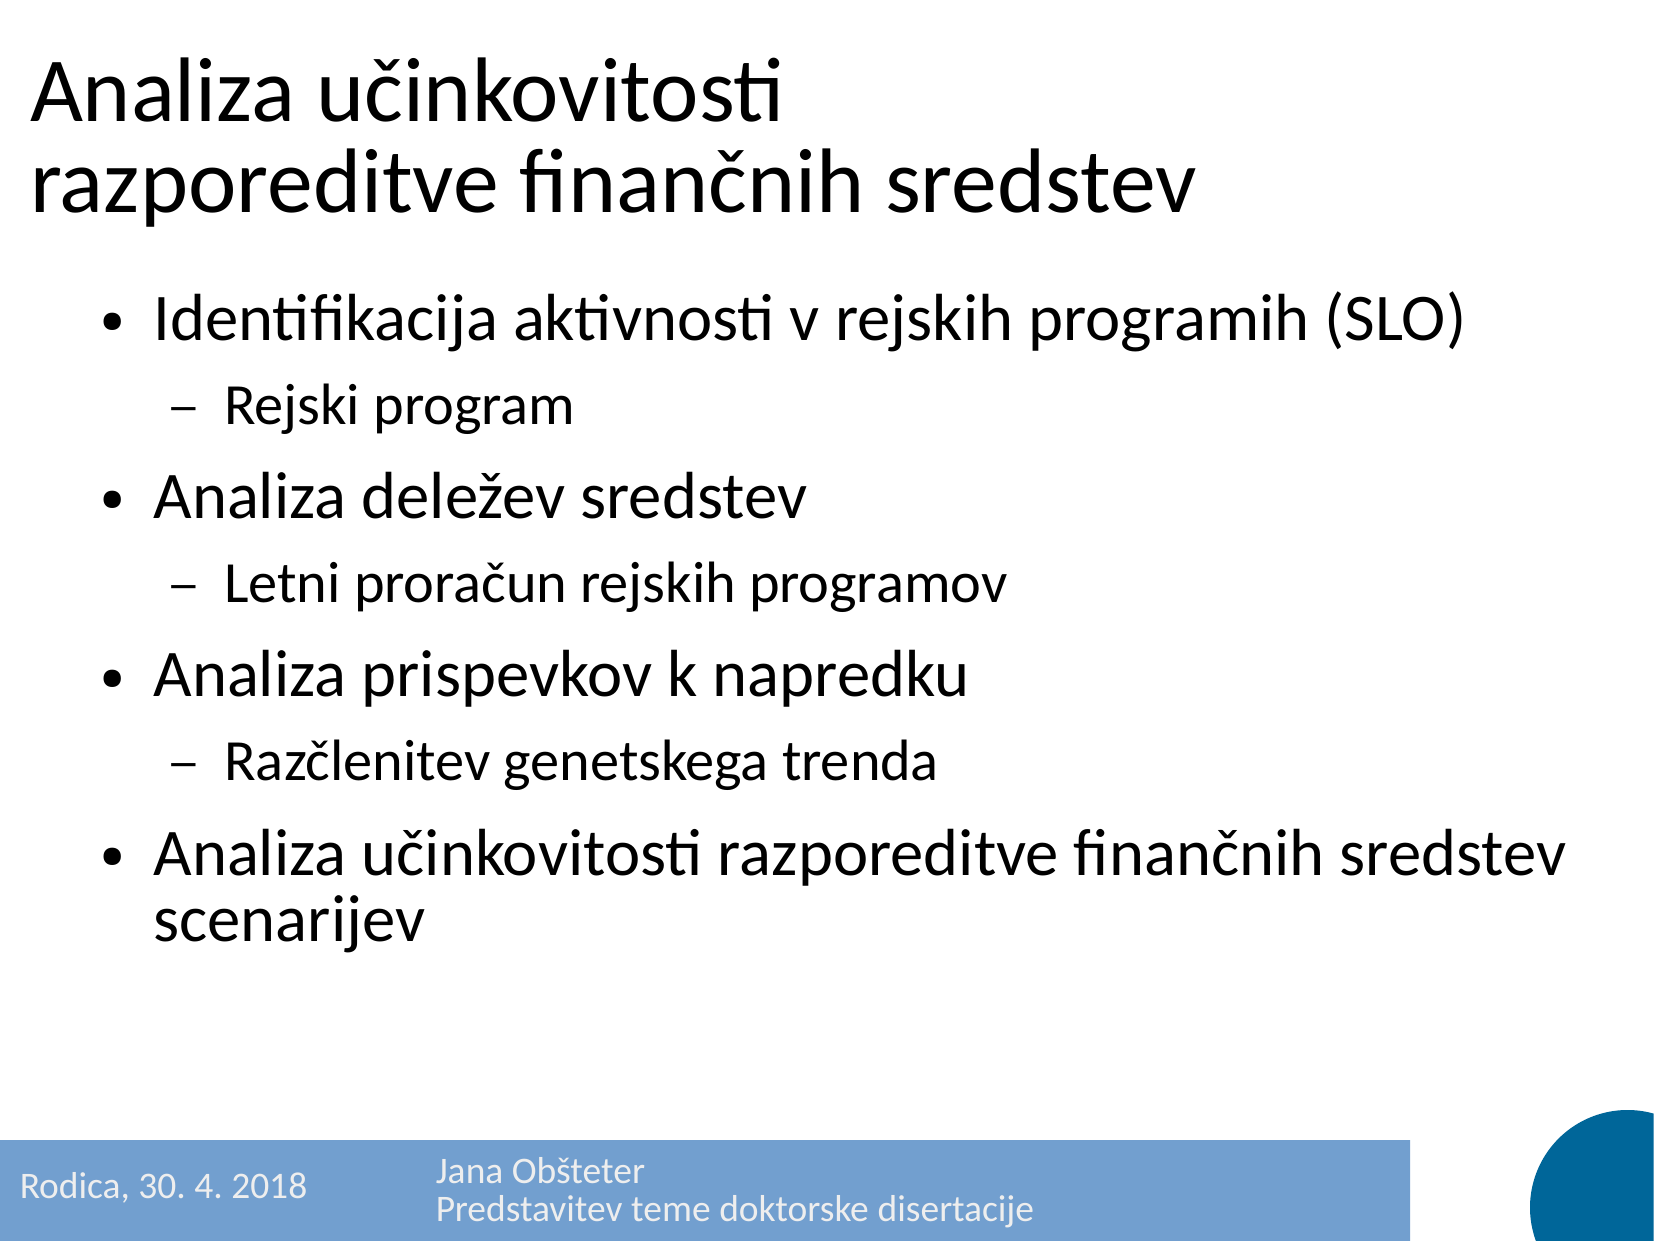

# Analiza učinkovitosti razporeditve finančnih sredstev
Identifikacija aktivnosti v rejskih programih (SLO)
Rejski program
Analiza deležev sredstev
Letni proračun rejskih programov
Analiza prispevkov k napredku
Razčlenitev genetskega trenda
Analiza učinkovitosti razporeditve finančnih sredstev scenarijev